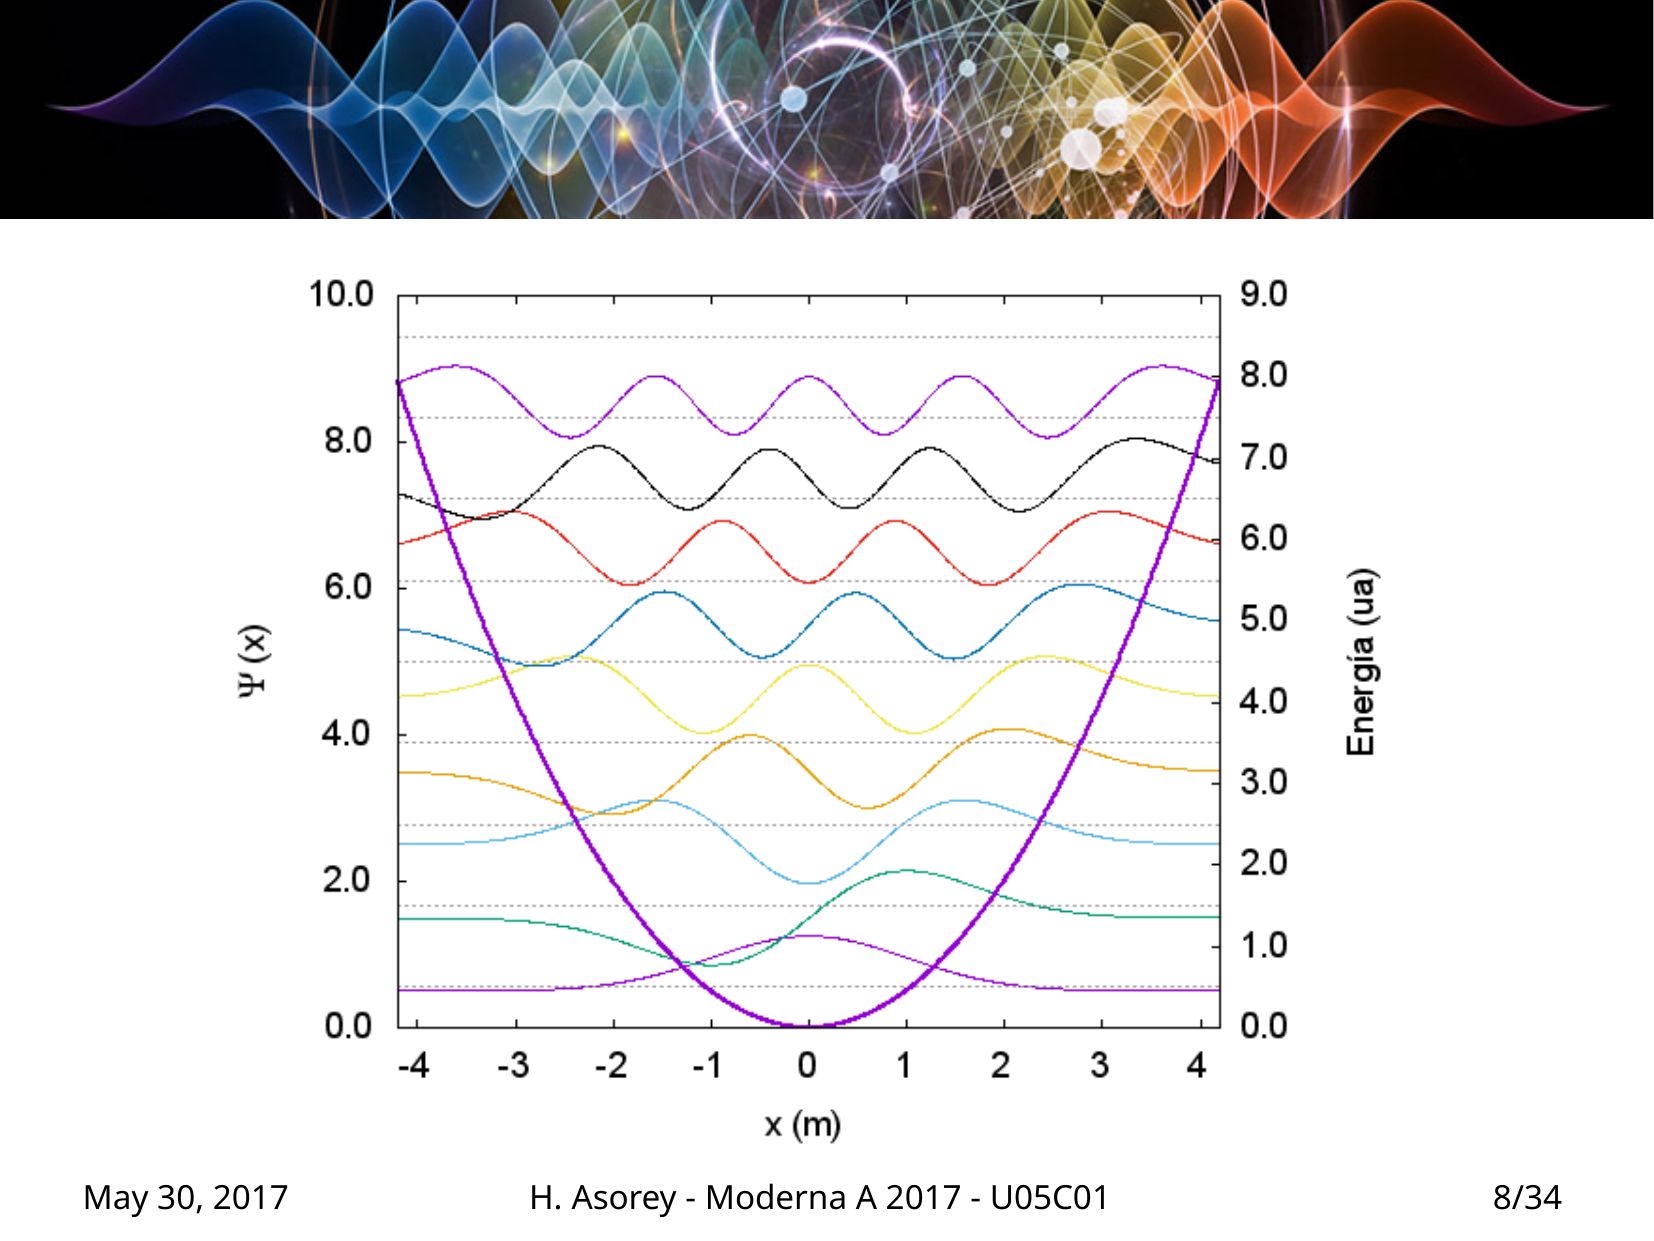

#
May 30, 2017
H. Asorey - Moderna A 2017 - U05C01
8